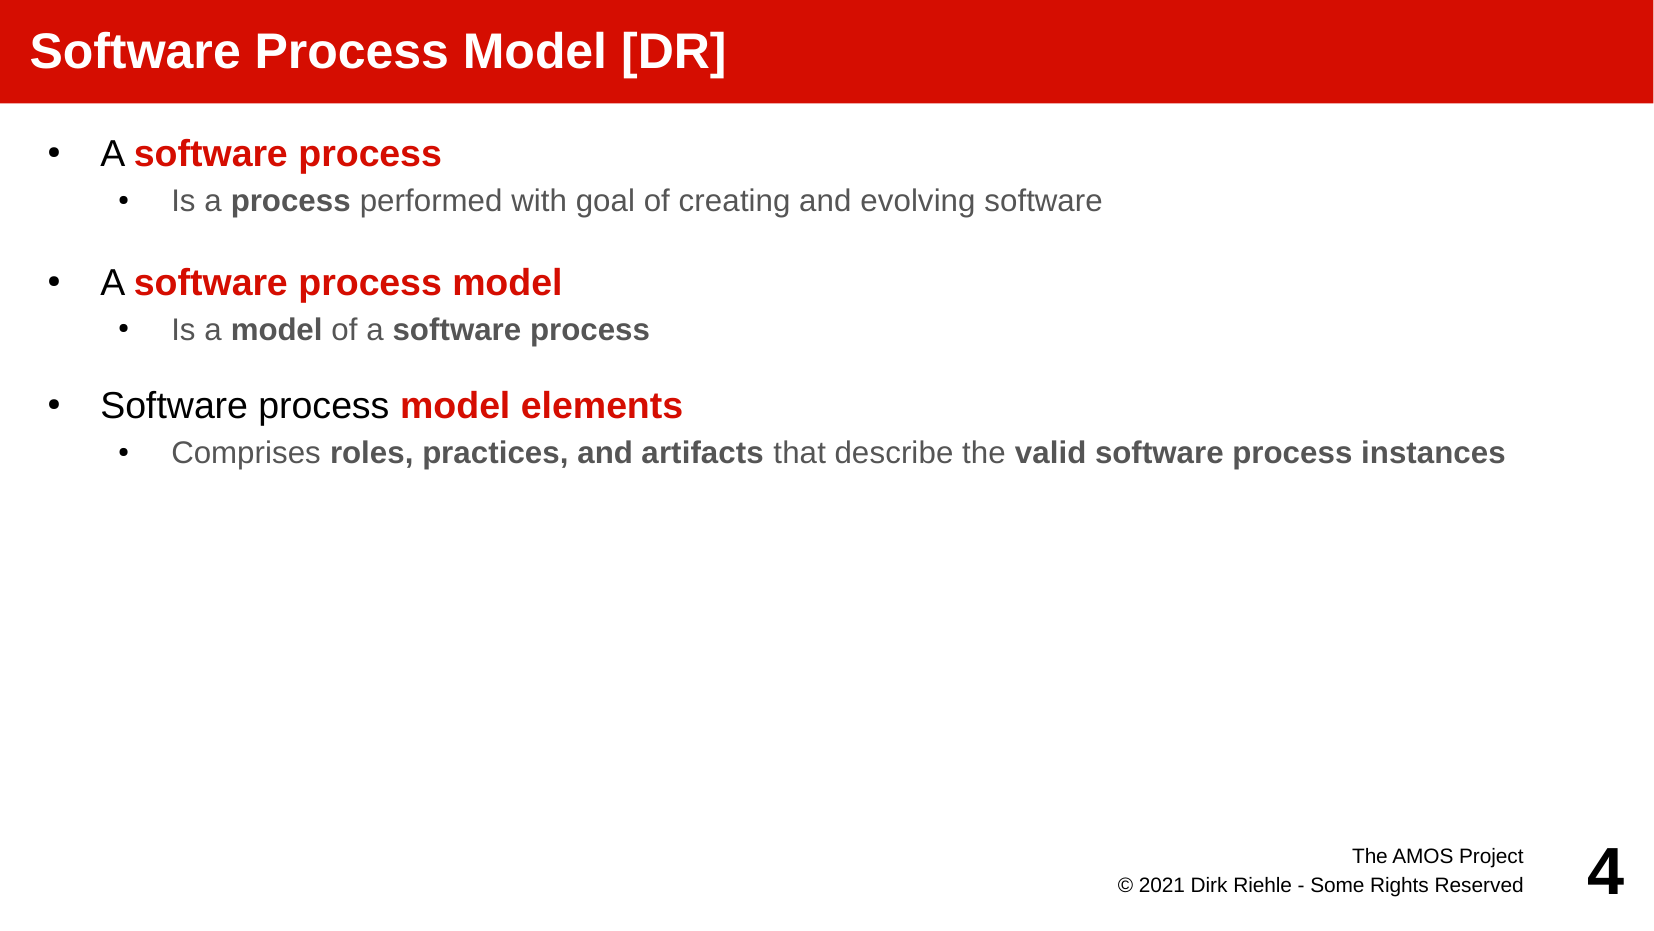

# Software Process Model [DR]
A software process
Is a process performed with goal of creating and evolving software
A software process model
Is a model of a software process
Software process model elements
Comprises roles, practices, and artifacts that describe the valid software process instances
The AMOS Project
4
© 2021 Dirk Riehle - Some Rights Reserved